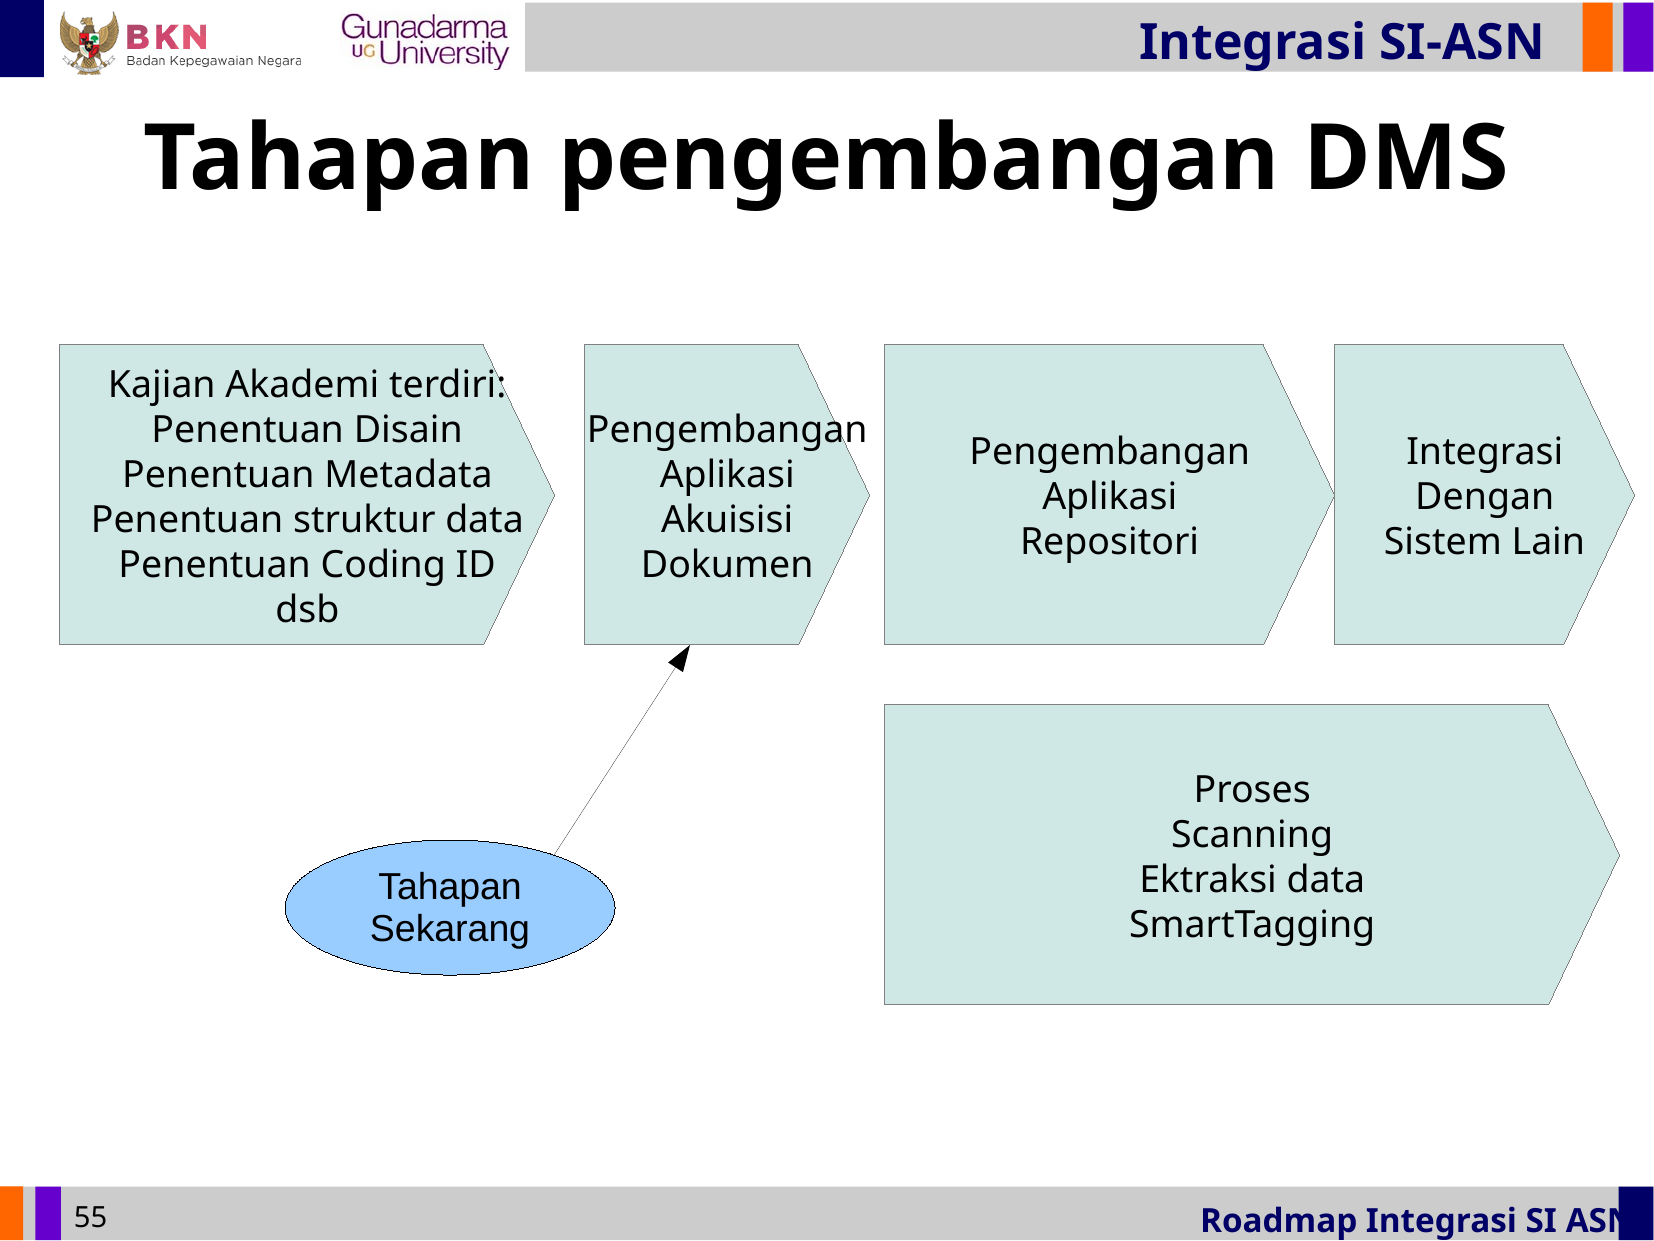

Tahapan pengembangan DMS
Kajian Akademi terdiri:
Penentuan Disain
Penentuan Metadata
Penentuan struktur data
Penentuan Coding ID
dsb
Pengembangan
Aplikasi
Akuisisi
Dokumen
Pengembangan
Aplikasi
Repositori
Integrasi
Dengan
Sistem Lain
Proses
Scanning
Ektraksi data
SmartTagging
Tahapan
Sekarang